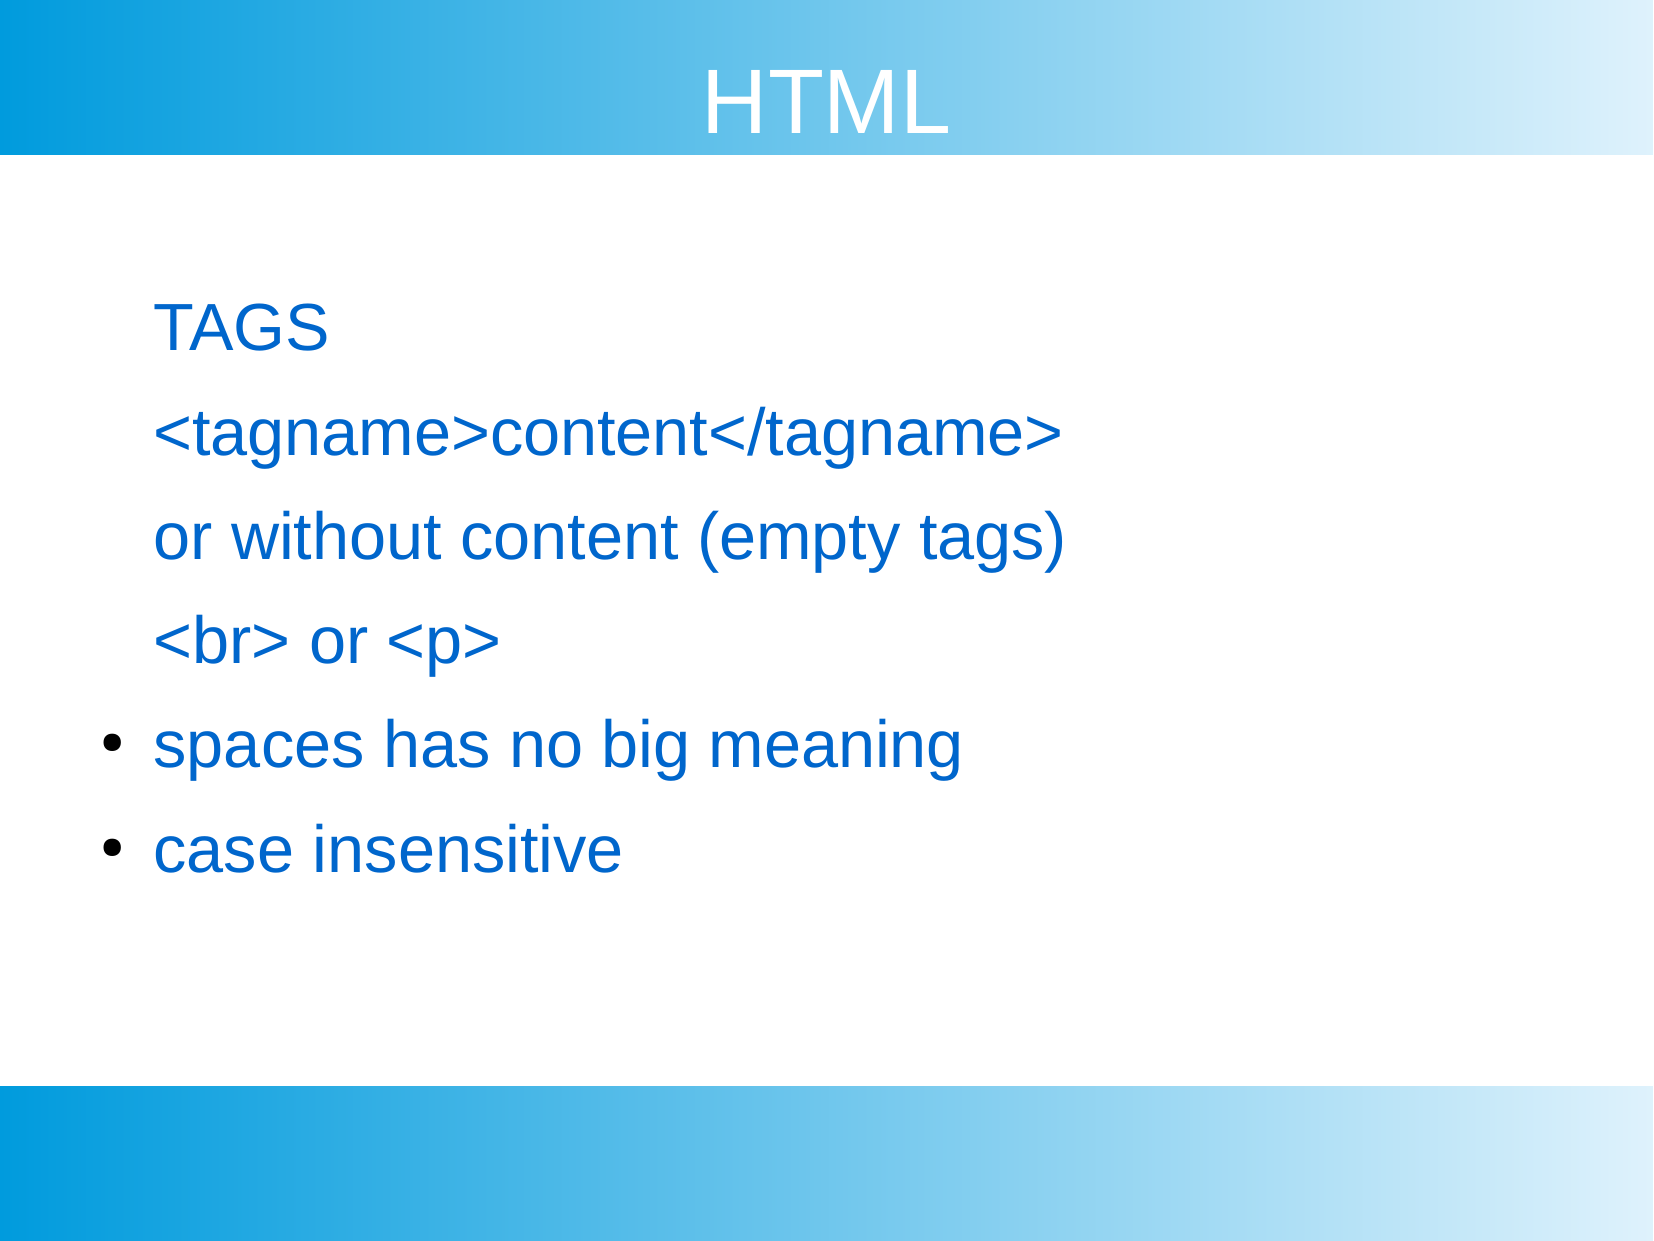

# HTML
TAGS
<tagname>content</tagname>
or without content (empty tags)
<br> or <p>
spaces has no big meaning
case insensitive